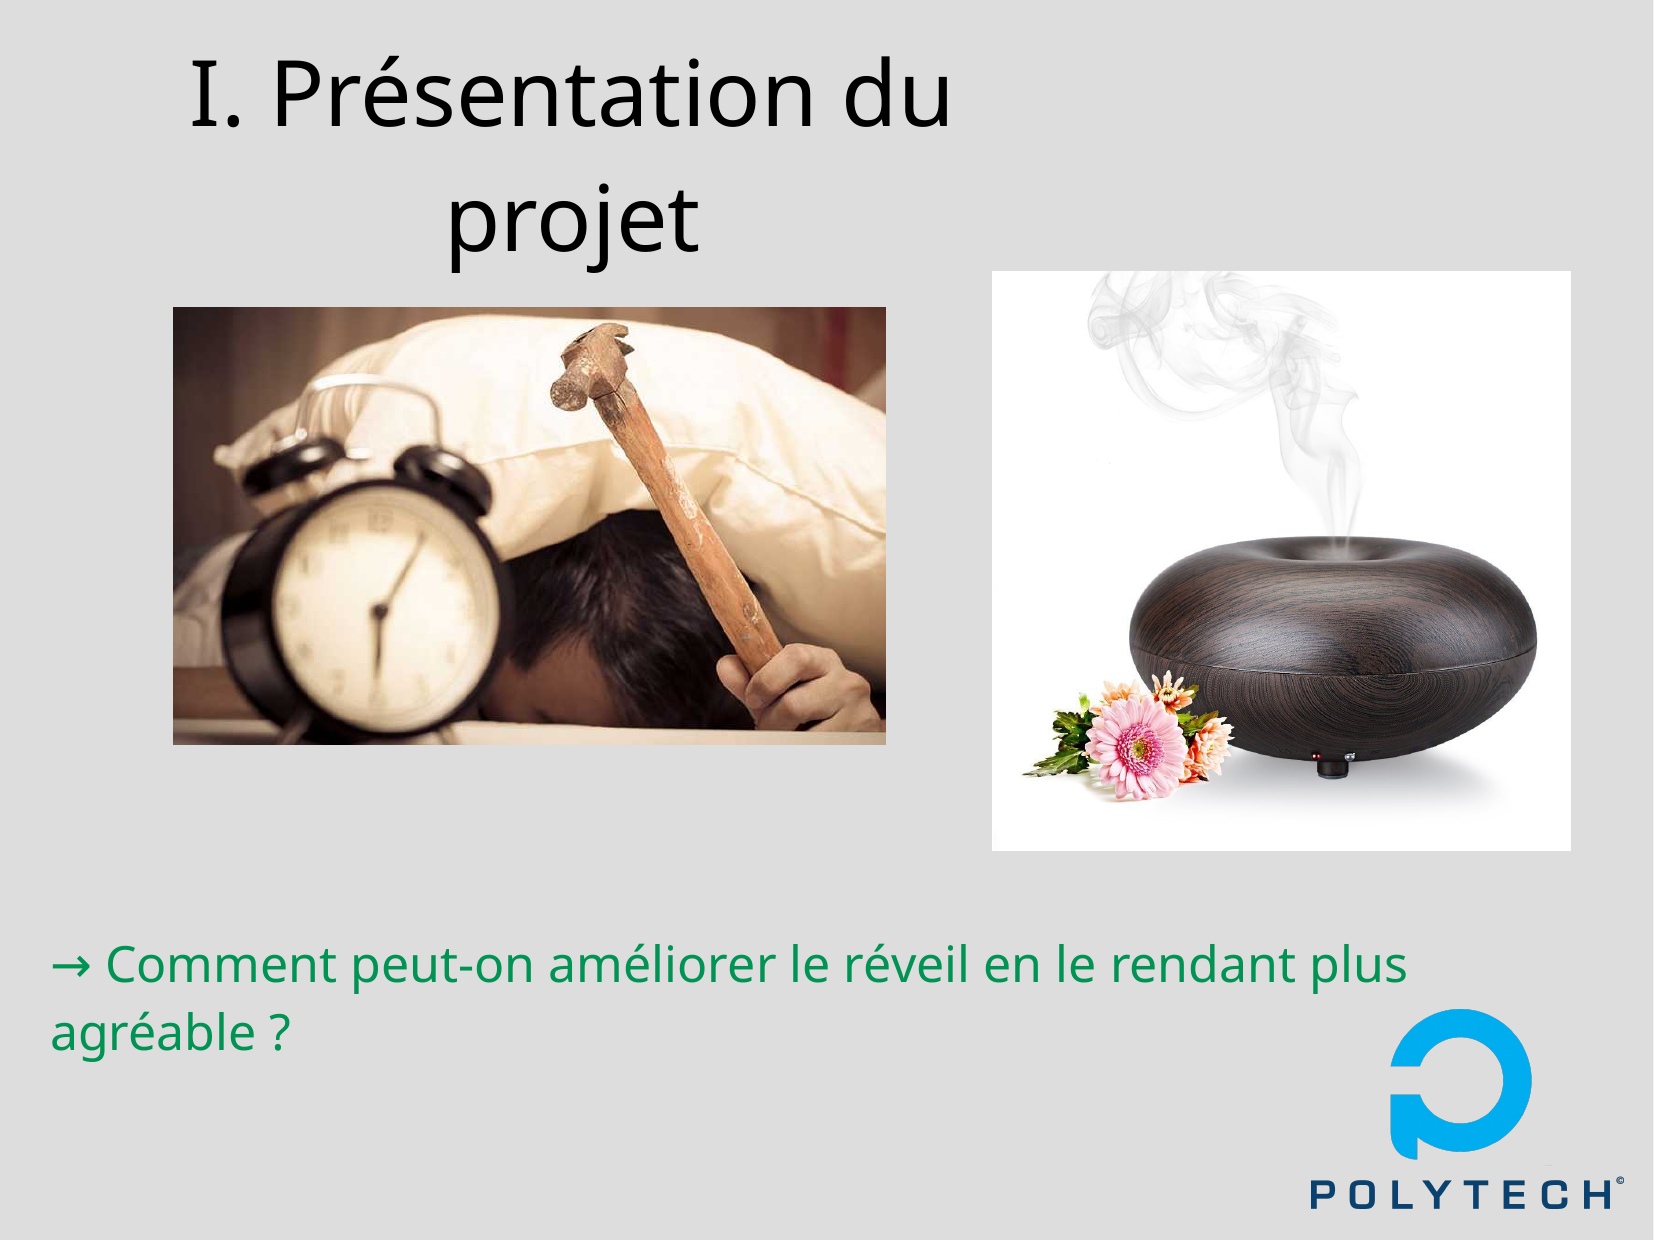

# I. Présentation du projet
→ Comment peut-on améliorer le réveil en le rendant plus agréable ?